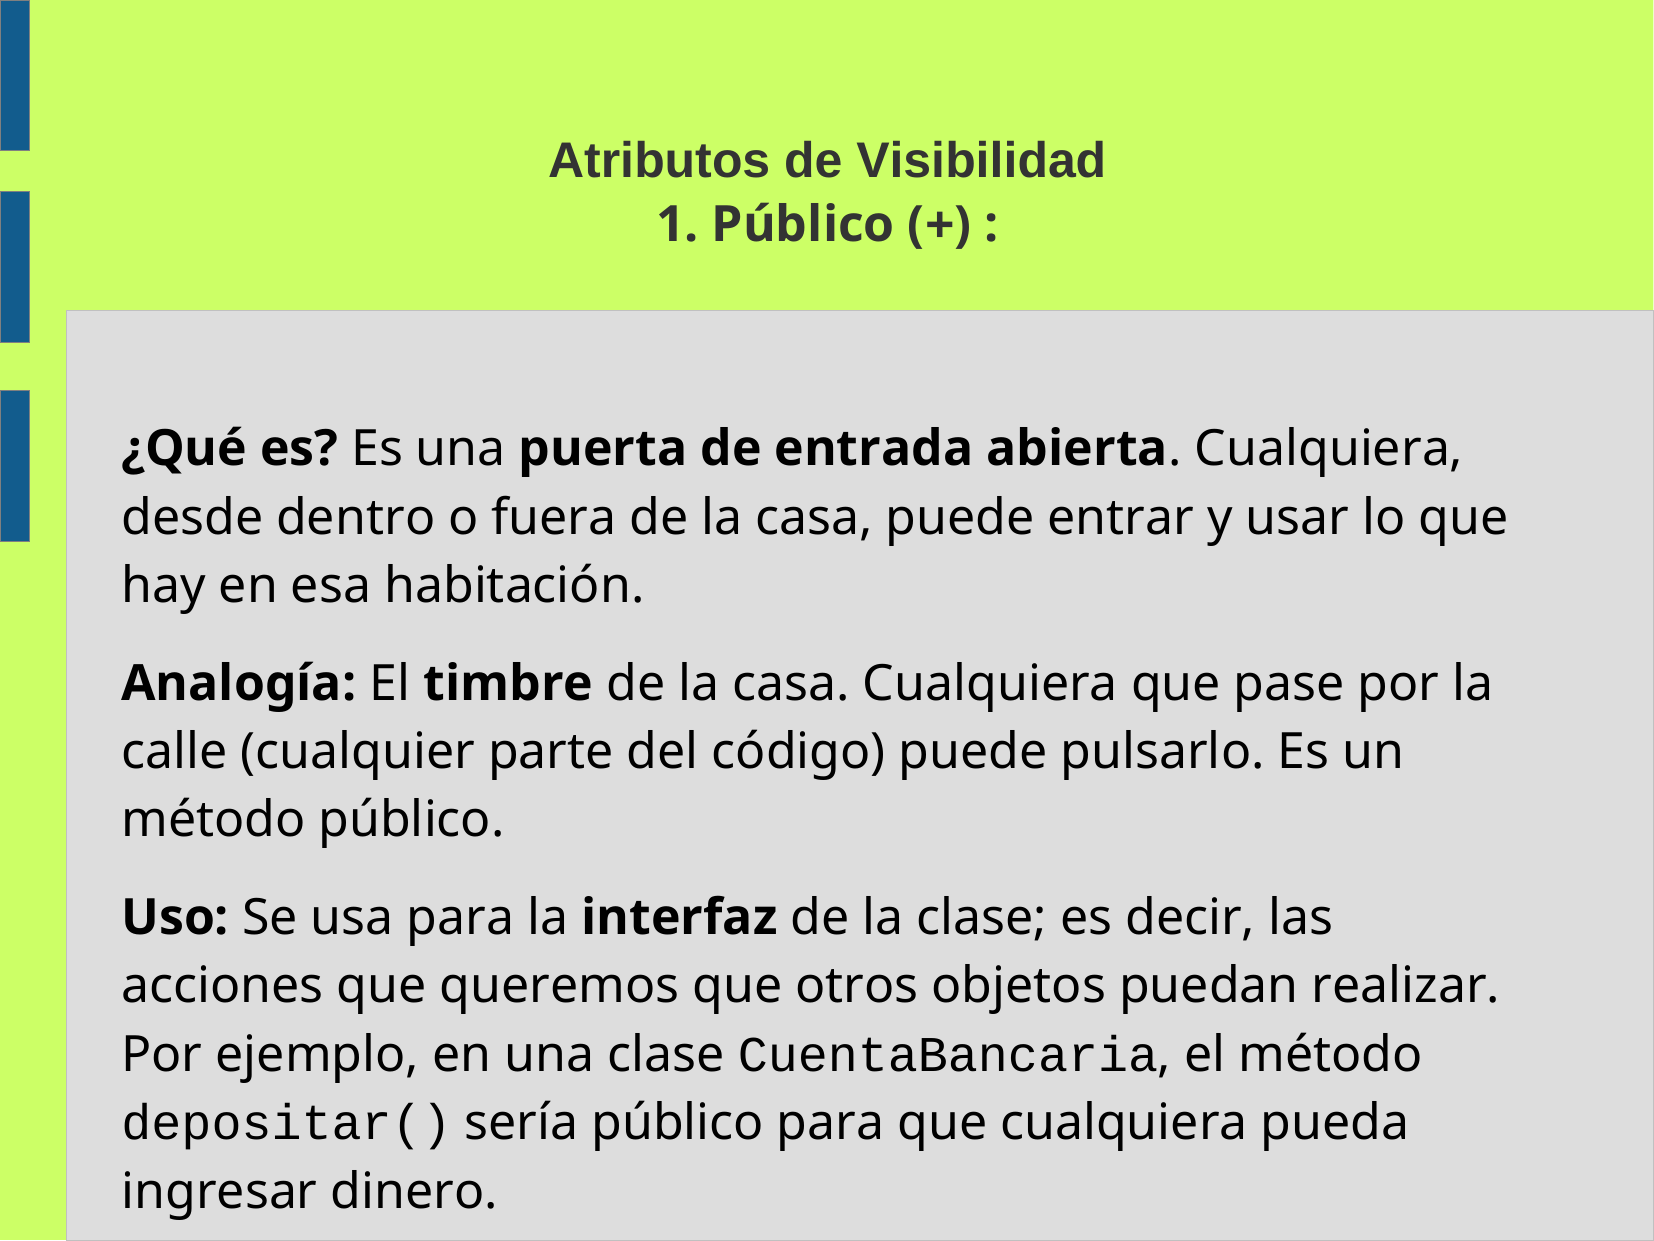

# Atributos de Visibilidad 1. Público (+) :
¿Qué es? Es una puerta de entrada abierta. Cualquiera, desde dentro o fuera de la casa, puede entrar y usar lo que hay en esa habitación.
Analogía: El timbre de la casa. Cualquiera que pase por la calle (cualquier parte del código) puede pulsarlo. Es un método público.
Uso: Se usa para la interfaz de la clase; es decir, las acciones que queremos que otros objetos puedan realizar. Por ejemplo, en una clase CuentaBancaria, el método depositar() sería público para que cualquiera pueda ingresar dinero.